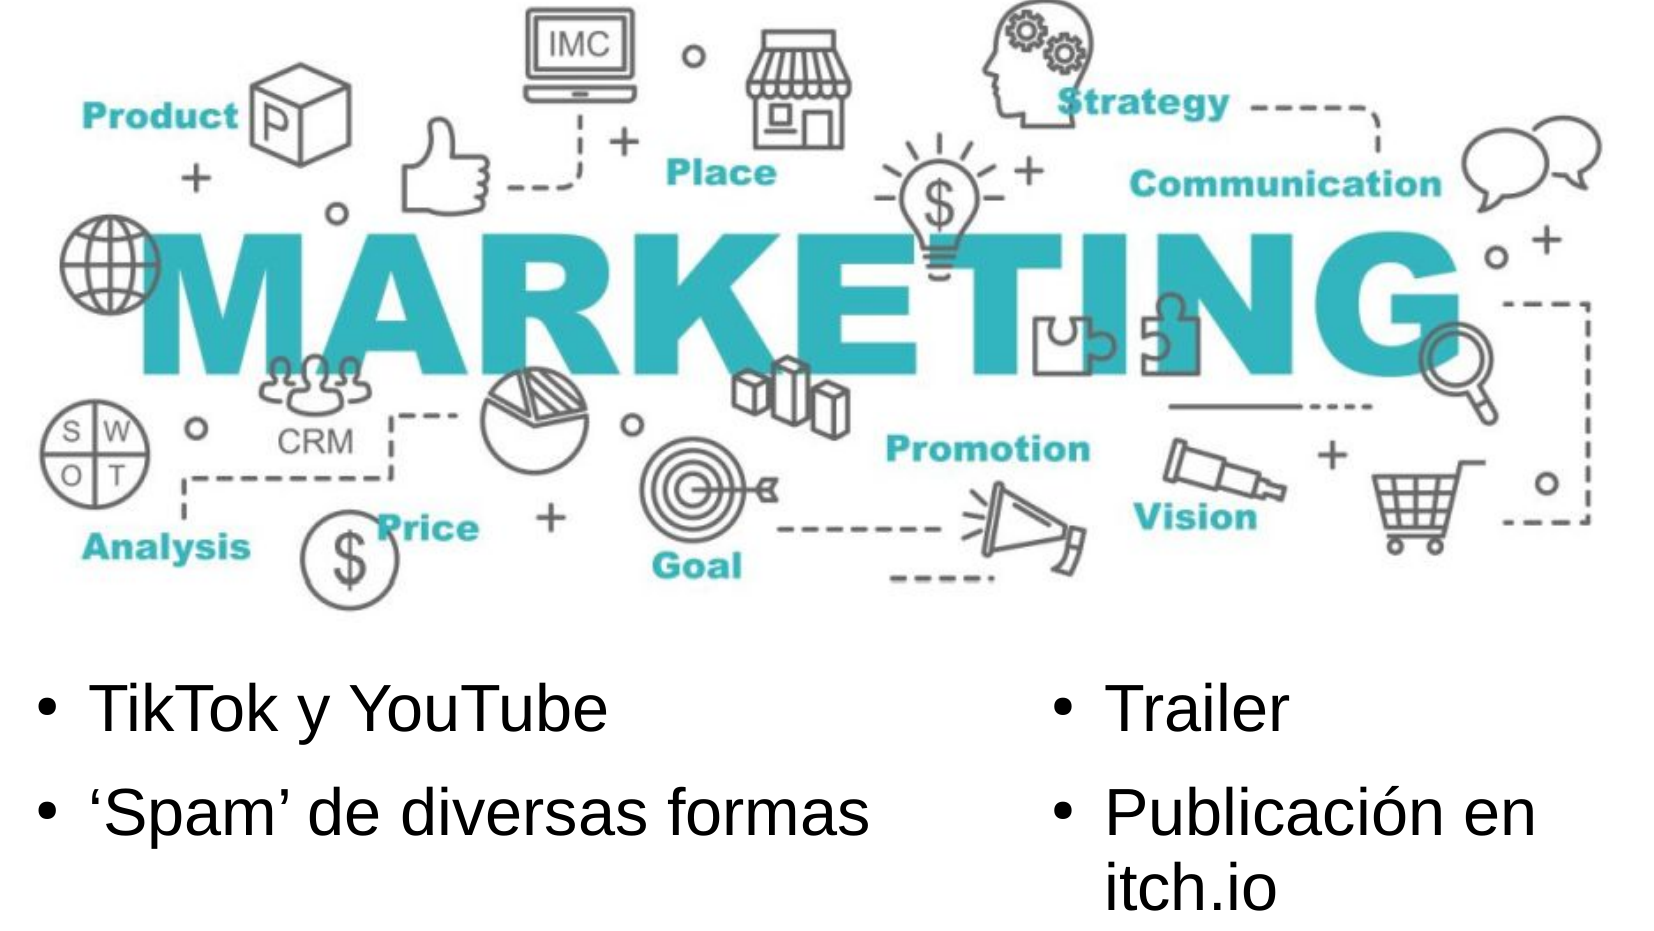

# TikTok y YouTube
‘Spam’ de diversas formas
Trailer
Publicación en itch.io